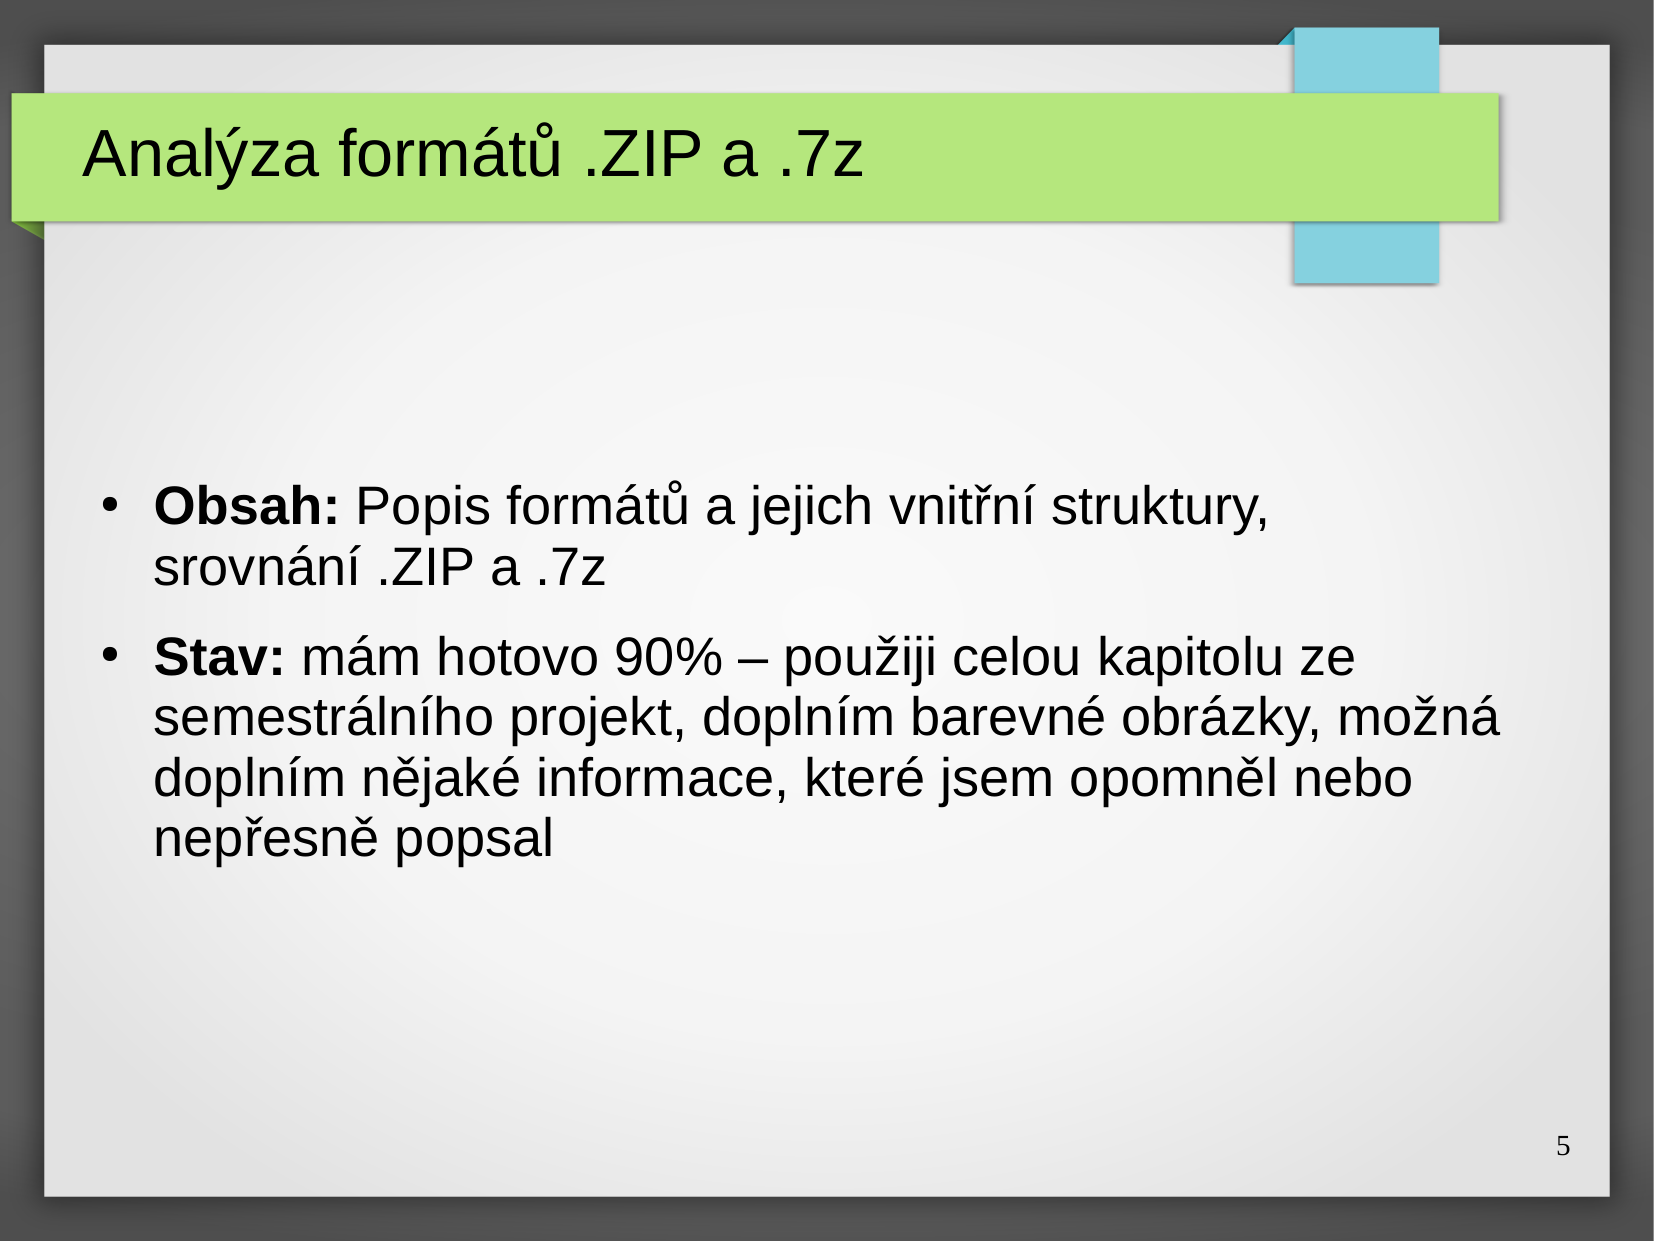

# Analýza formátů .ZIP a .7z
Obsah: Popis formátů a jejich vnitřní struktury, srovnání .ZIP a .7z
Stav: mám hotovo 90% – použiji celou kapitolu ze semestrálního projekt, doplním barevné obrázky, možná doplním nějaké informace, které jsem opomněl nebo nepřesně popsal
5